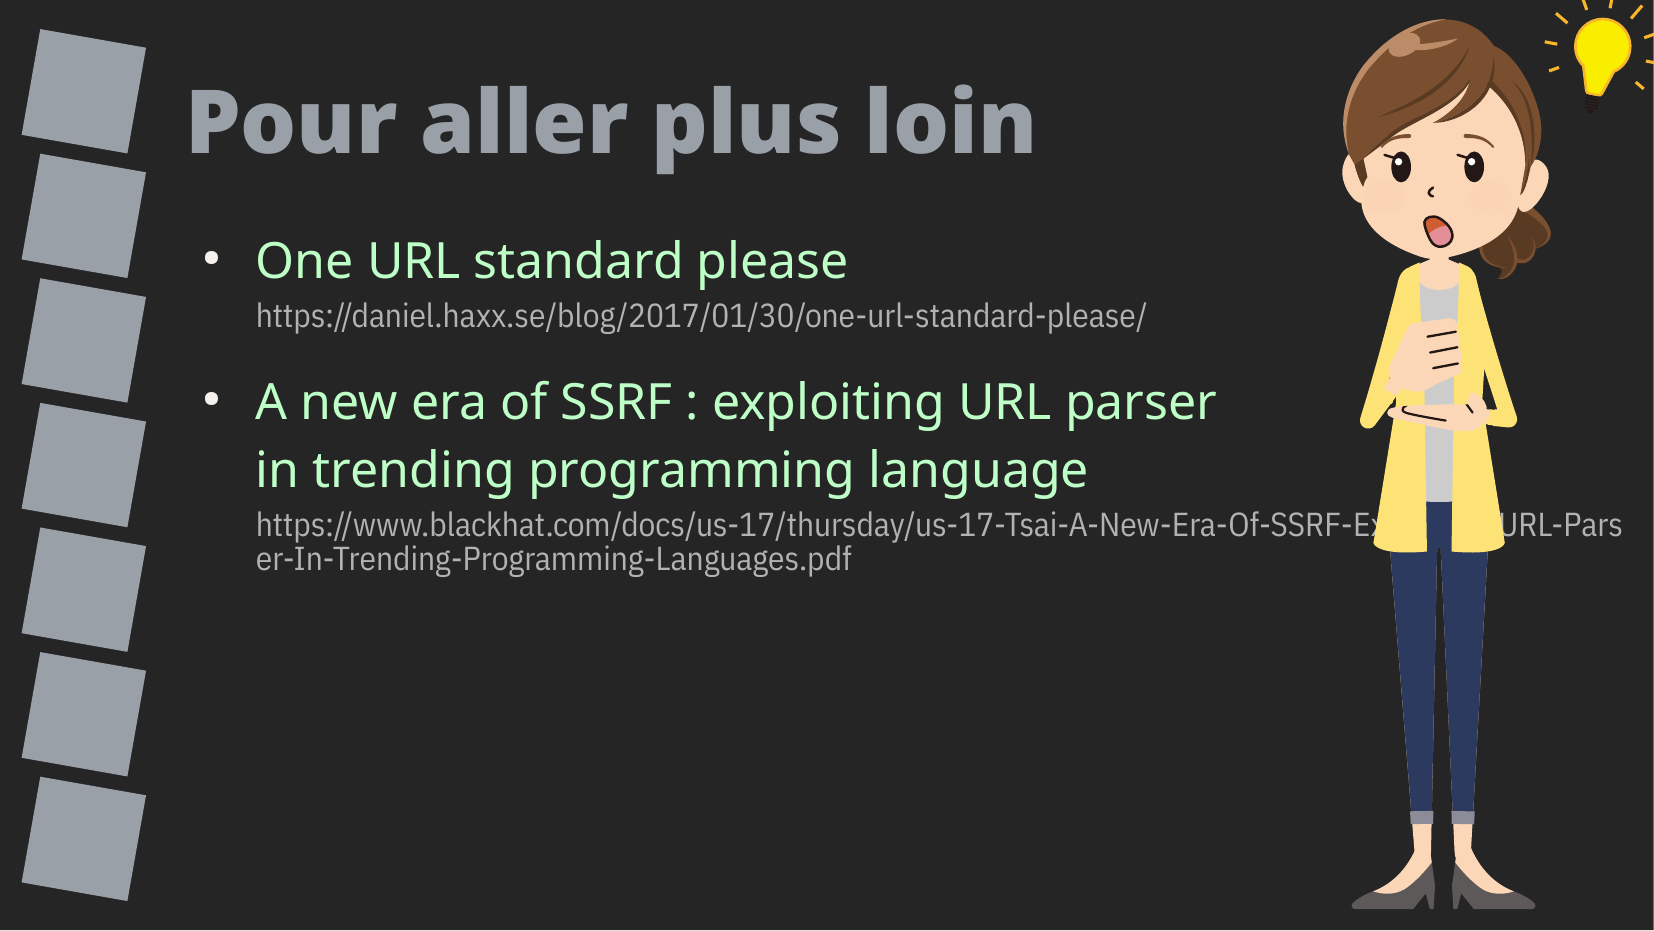

# Pour aller plus loin
One URL standard please
https://daniel.haxx.se/blog/2017/01/30/one-url-standard-please/
A new era of SSRF : exploiting URL parser
in trending programming language
https://www.blackhat.com/docs/us-17/thursday/us-17-Tsai-A-New-Era-Of-SSRF-Exploiting-URL-Parser-In-Trending-Programming-Languages.pdf